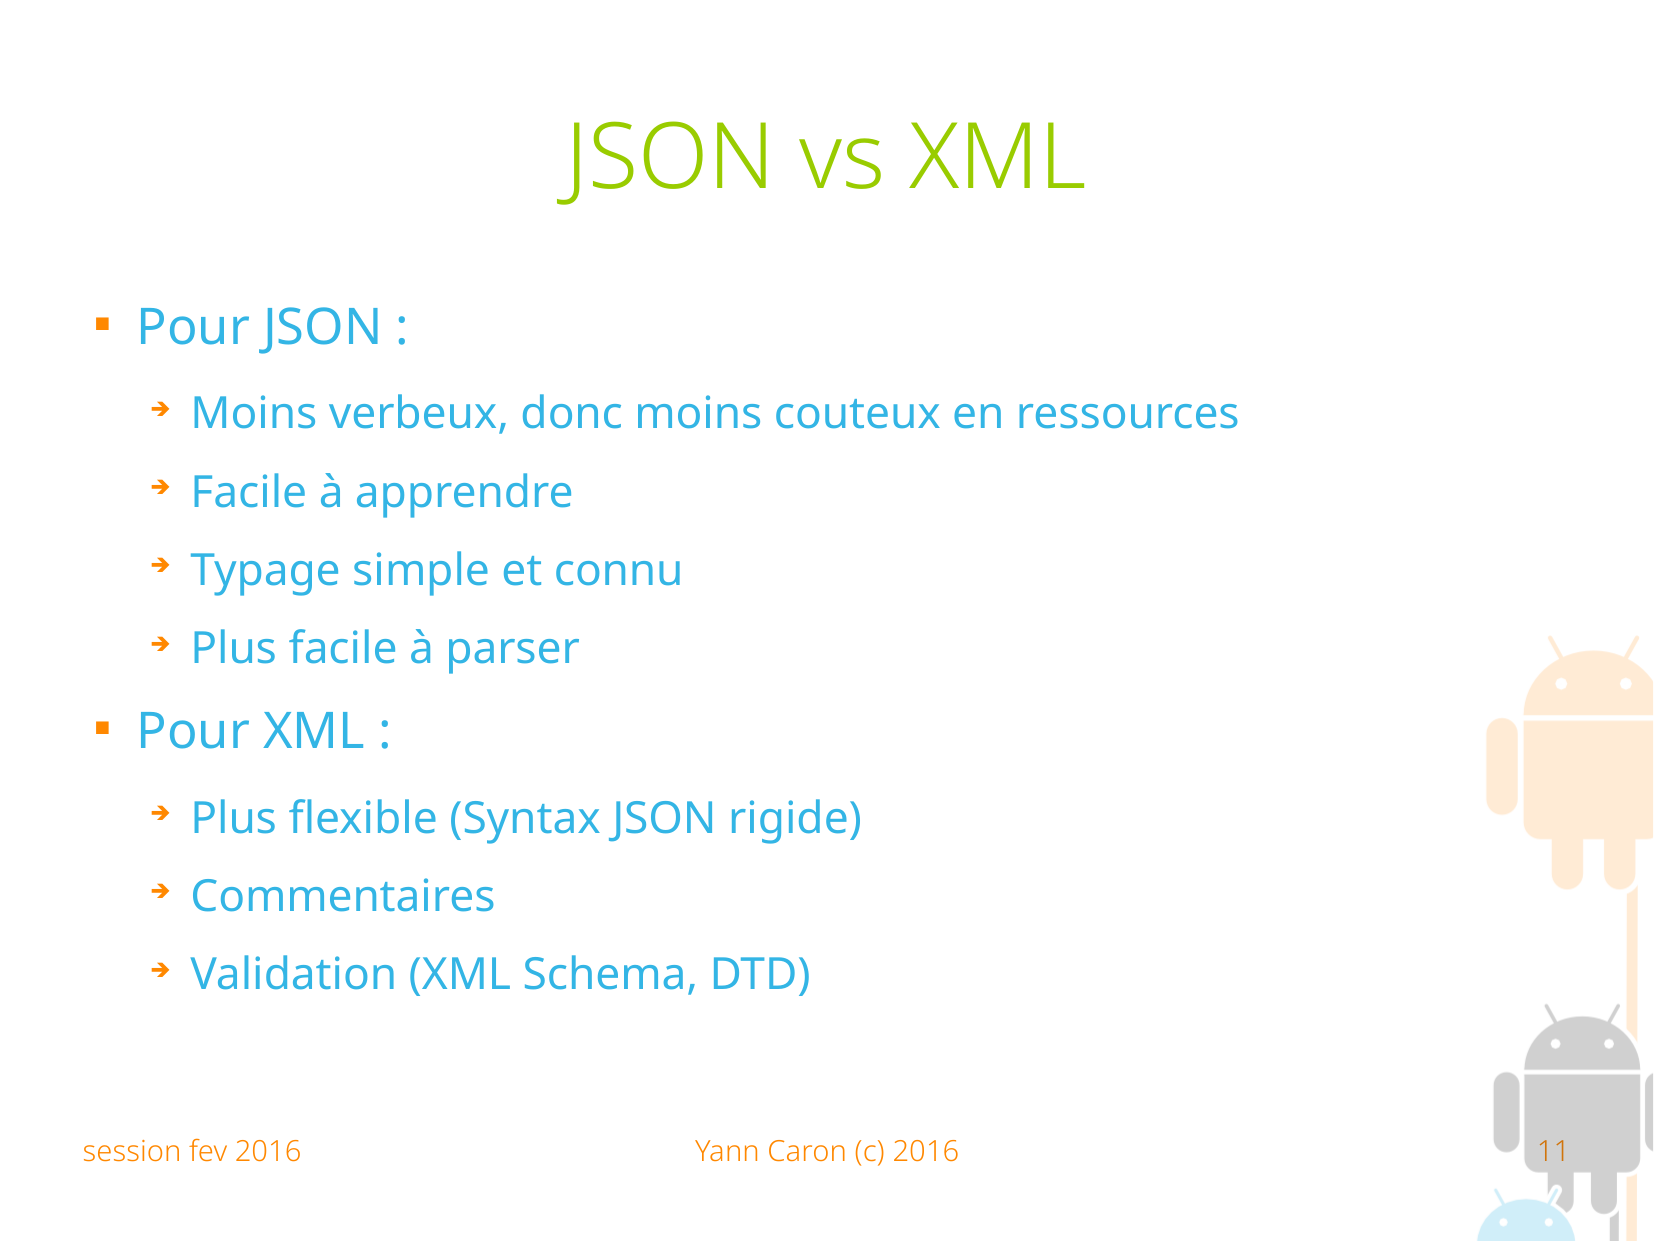

# JSON vs XML
Pour JSON :
Moins verbeux, donc moins couteux en ressources
Facile à apprendre
Typage simple et connu
Plus facile à parser
Pour XML :
Plus flexible (Syntax JSON rigide)
Commentaires
Validation (XML Schema, DTD)
session fev 2016
Yann Caron (c) 2016
11